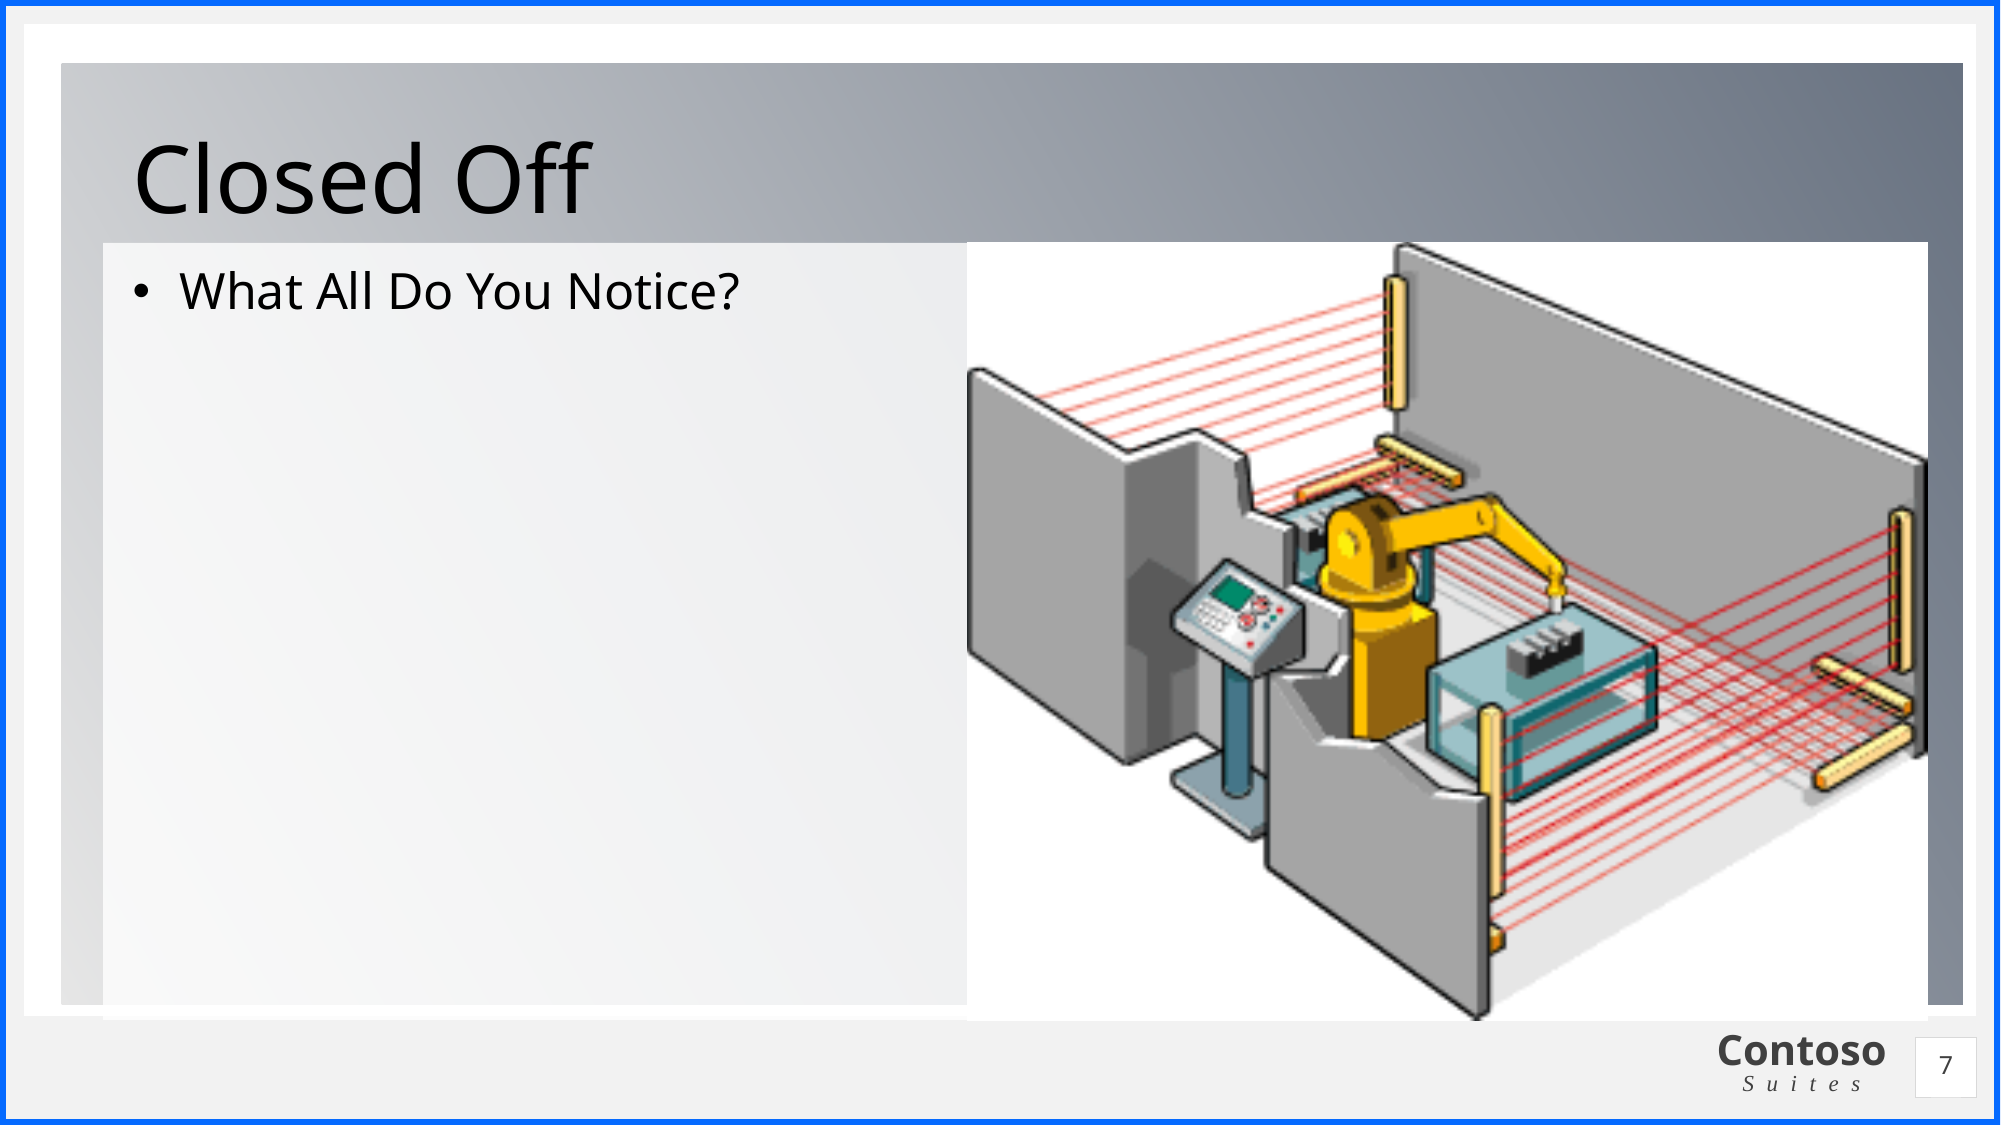

# Closed Off
What All Do You Notice?